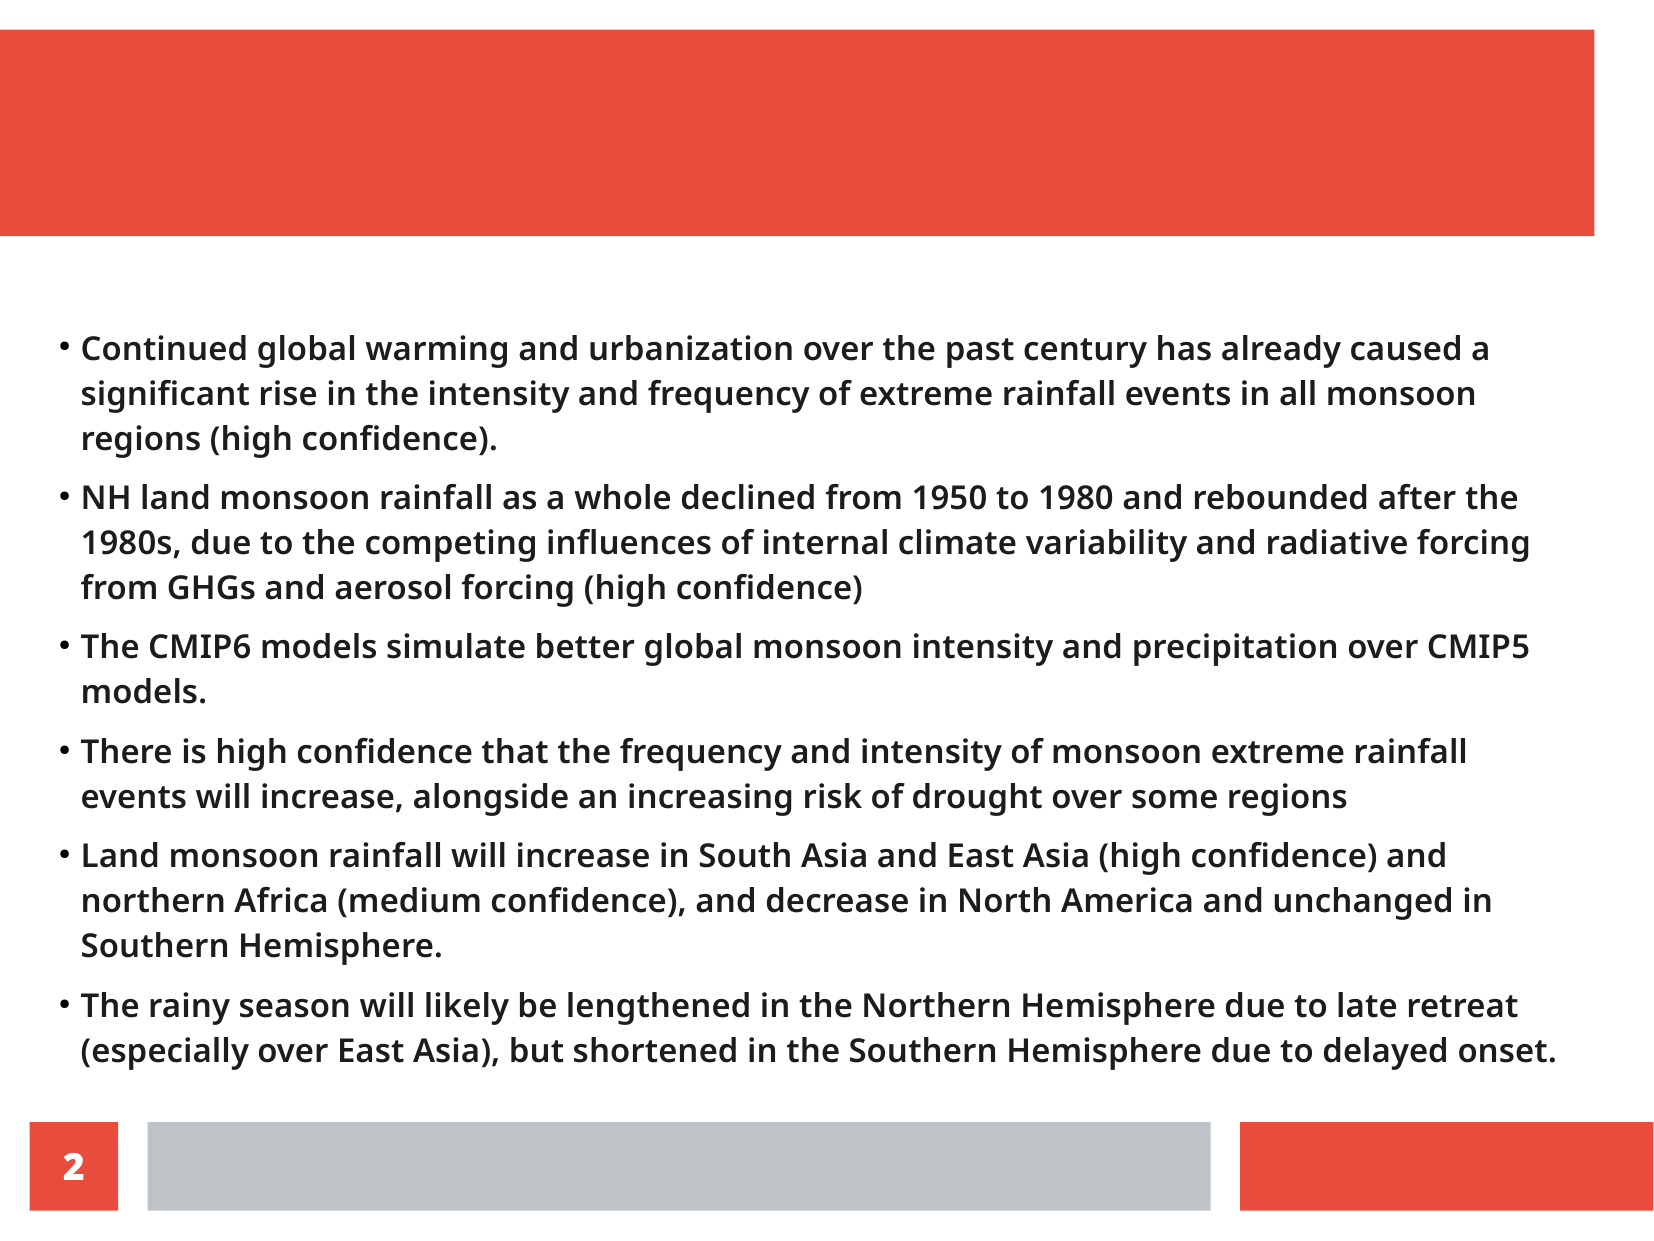

#
Continued global warming and urbanization over the past century has already caused a significant rise in the intensity and frequency of extreme rainfall events in all monsoon regions (high confidence).
NH land monsoon rainfall as a whole declined from 1950 to 1980 and rebounded after the 1980s, due to the competing influences of internal climate variability and radiative forcing from GHGs and aerosol forcing (high confidence)
The CMIP6 models simulate better global monsoon intensity and precipitation over CMIP5 models.
There is high confidence that the frequency and intensity of monsoon extreme rainfall events will increase, alongside an increasing risk of drought over some regions
Land monsoon rainfall will increase in South Asia and East Asia (high confidence) and northern Africa (medium confidence), and decrease in North America and unchanged in Southern Hemisphere.
The rainy season will likely be lengthened in the Northern Hemisphere due to late retreat (especially over East Asia), but shortened in the Southern Hemisphere due to delayed onset.
2